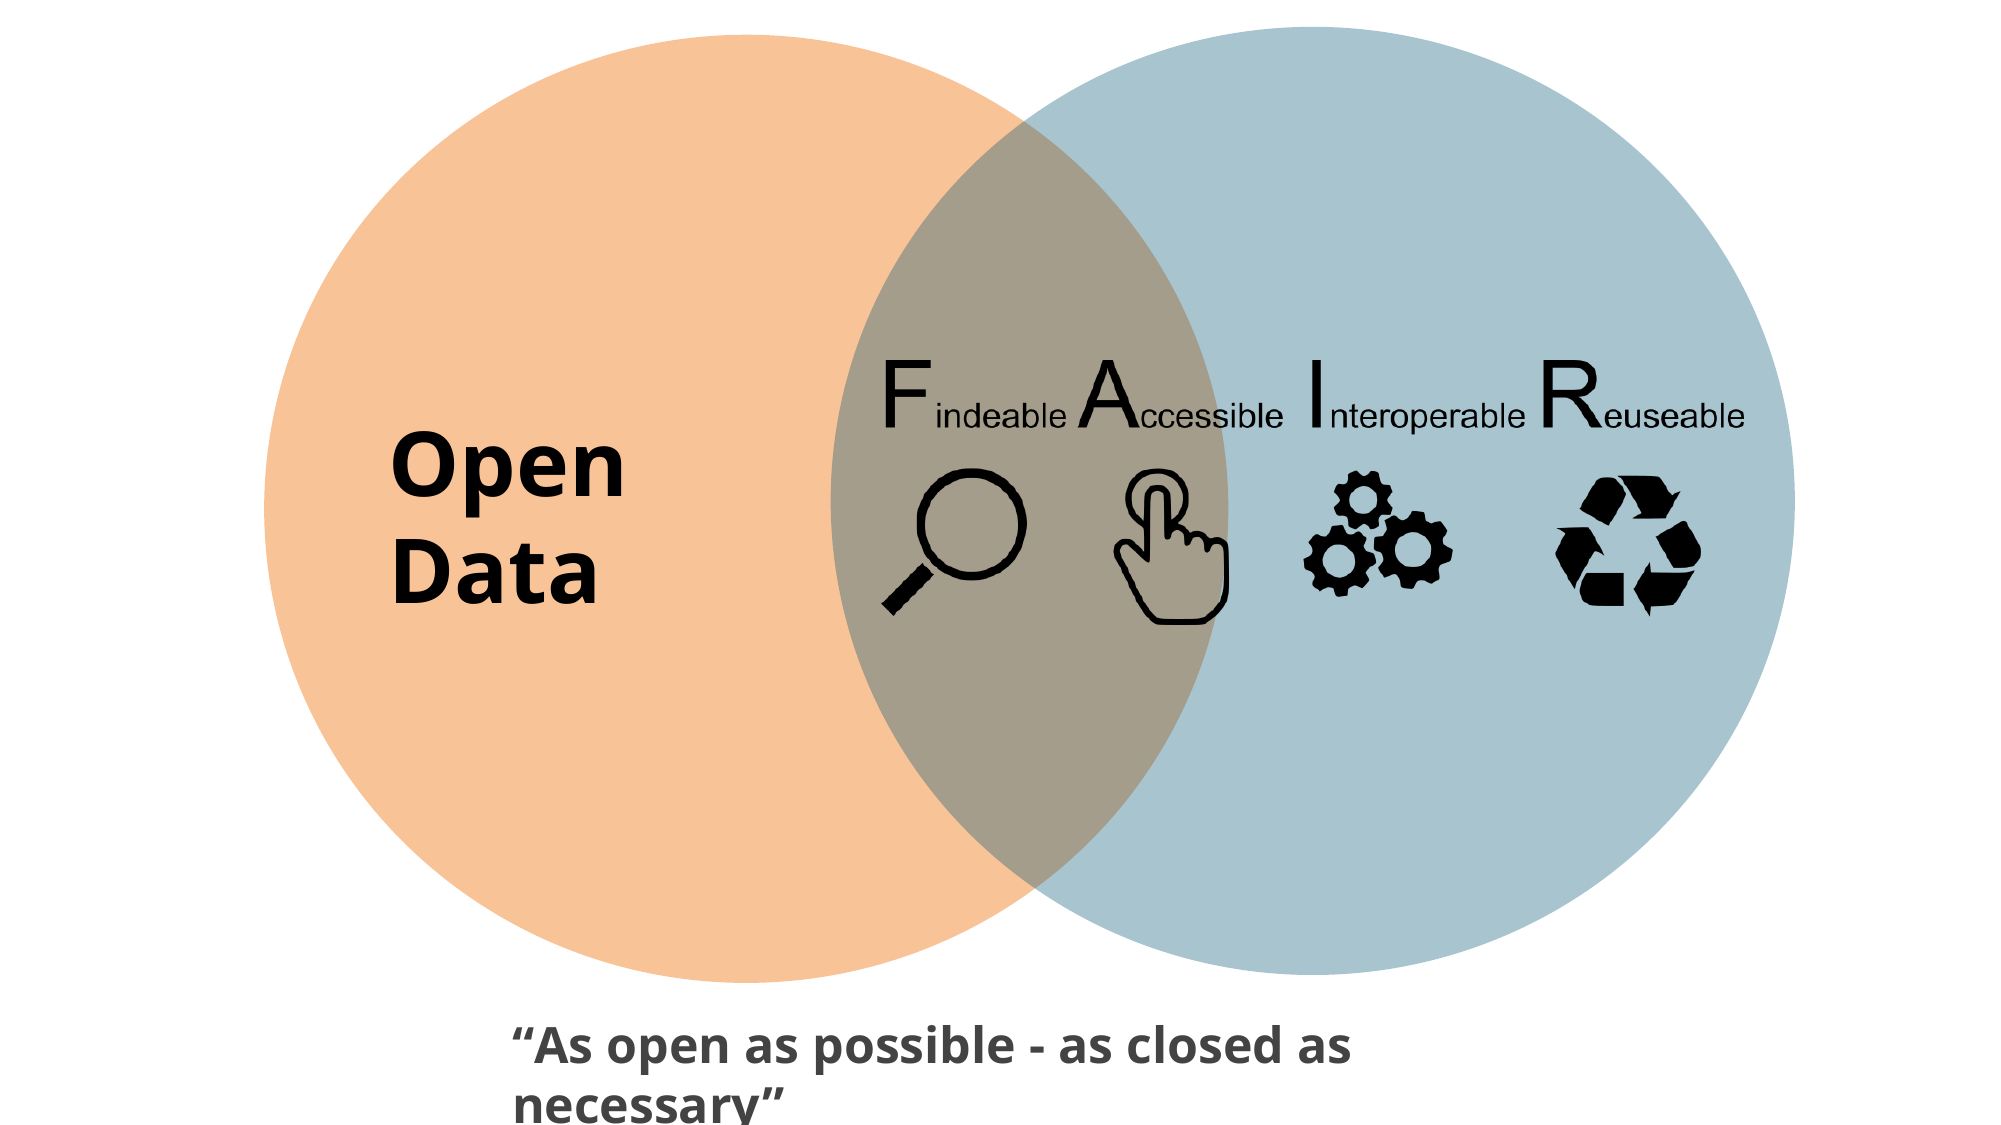

Open Data
“As open as possible - as closed as necessary”